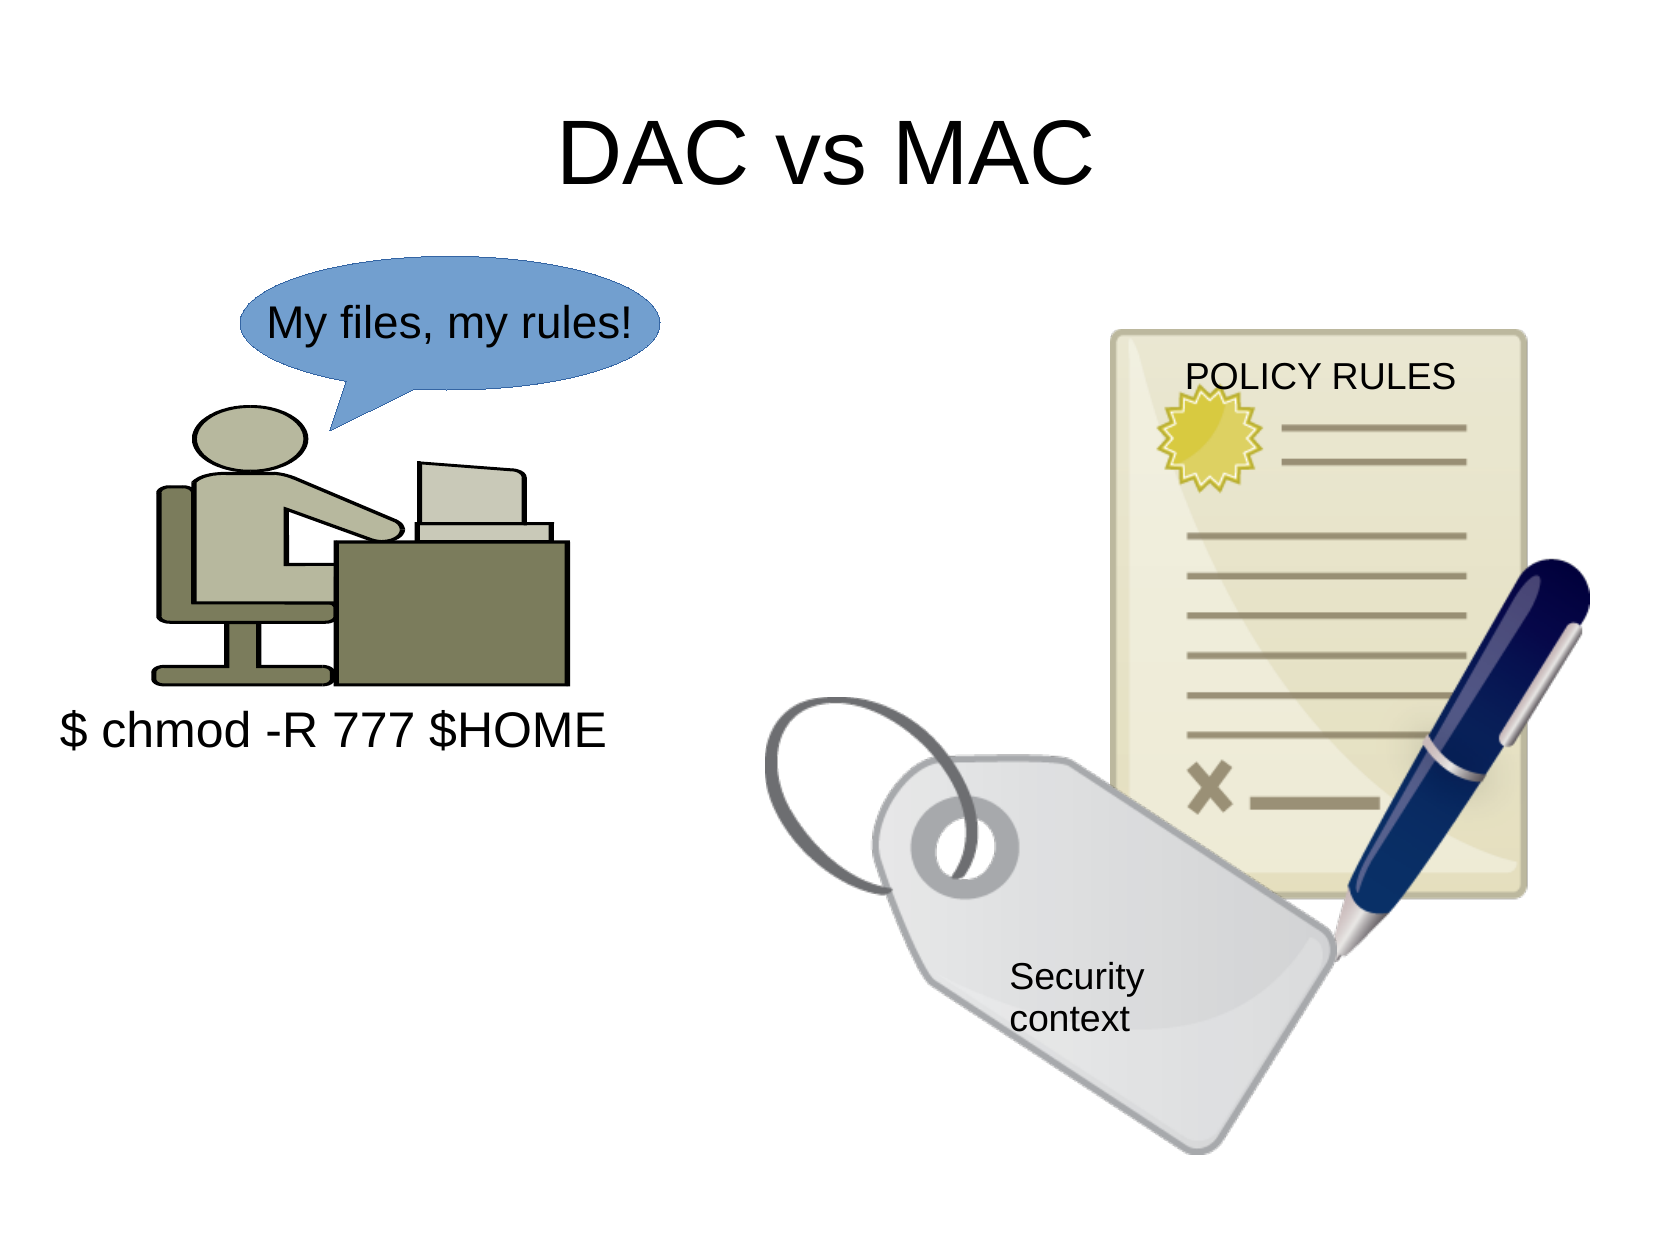

# DAC vs MAC
My files, my rules!
POLICY RULES
$ chmod -R 777 $HOME
Security context